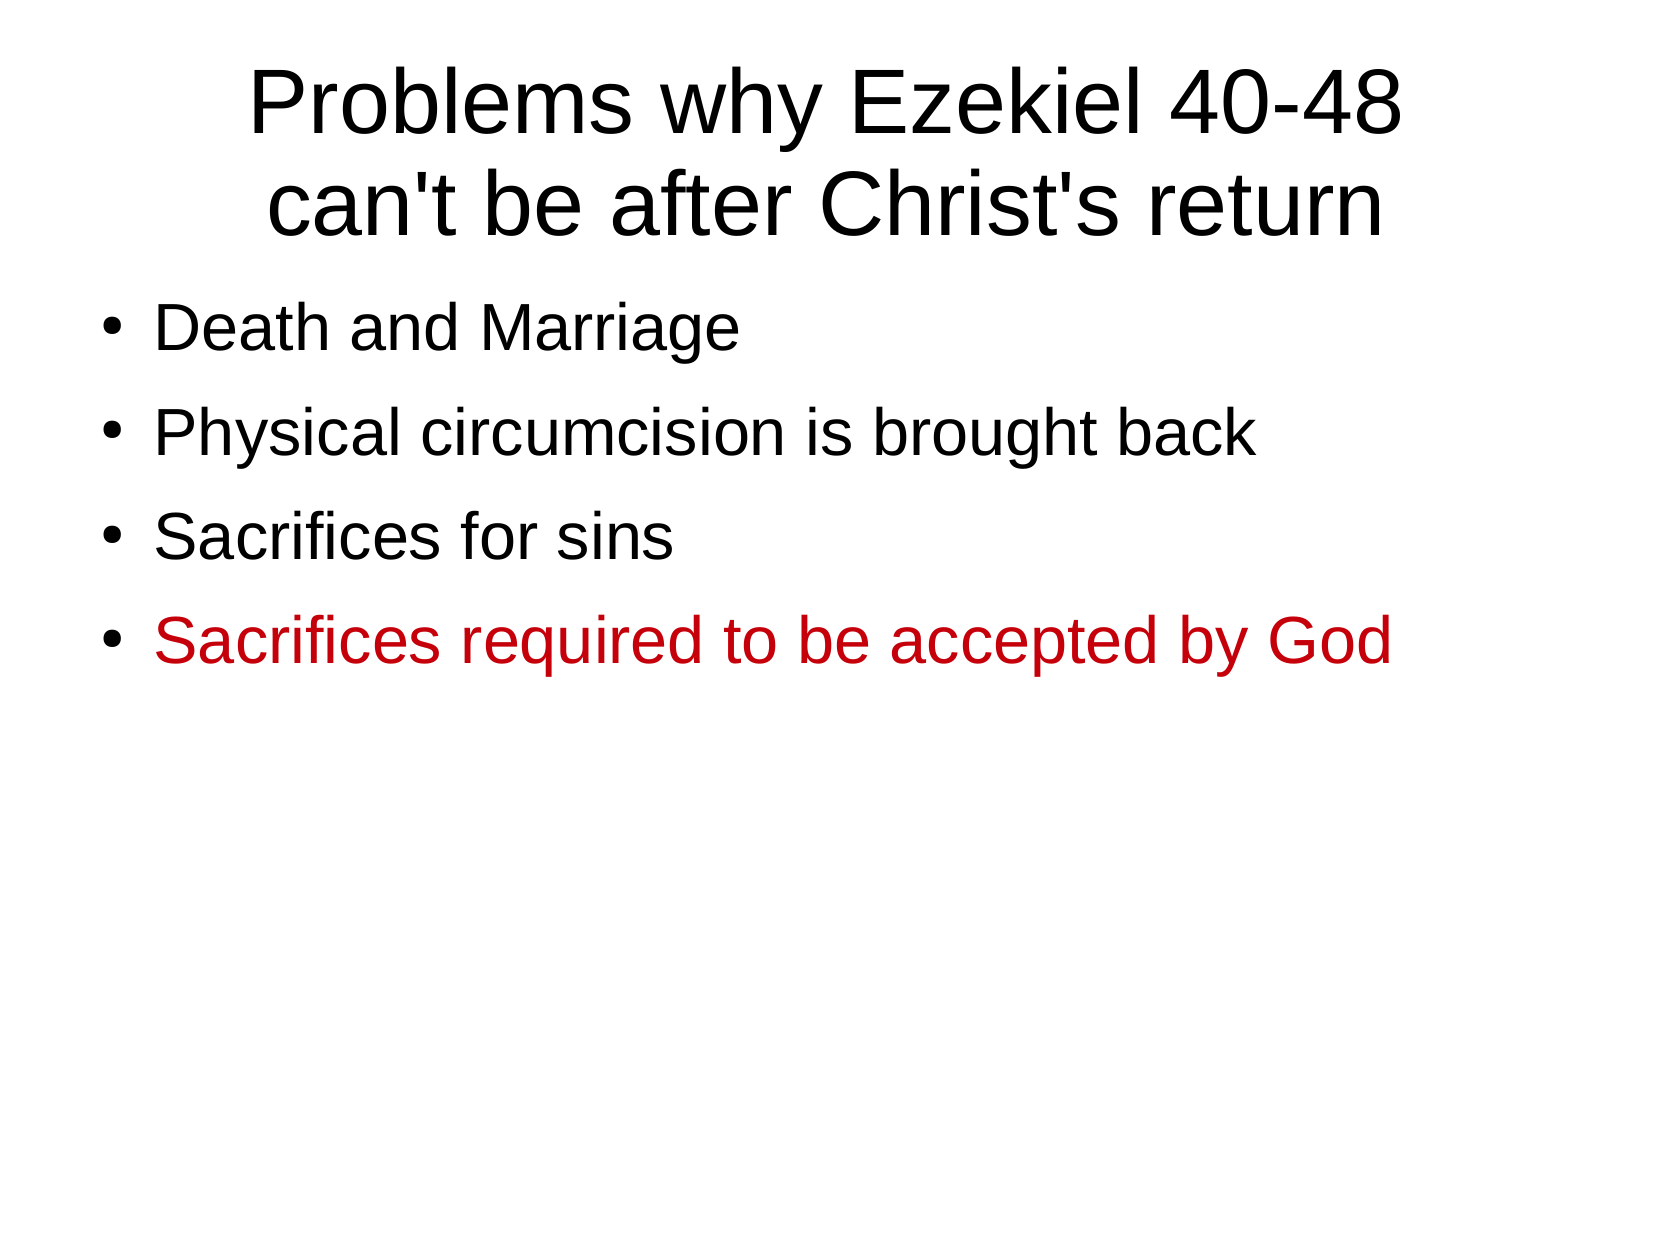

# Problems why Ezekiel 40-48 can't be after Christ's return
Death and Marriage
Physical circumcision is brought back
Sacrifices for sins
Sacrifices required to be accepted by God